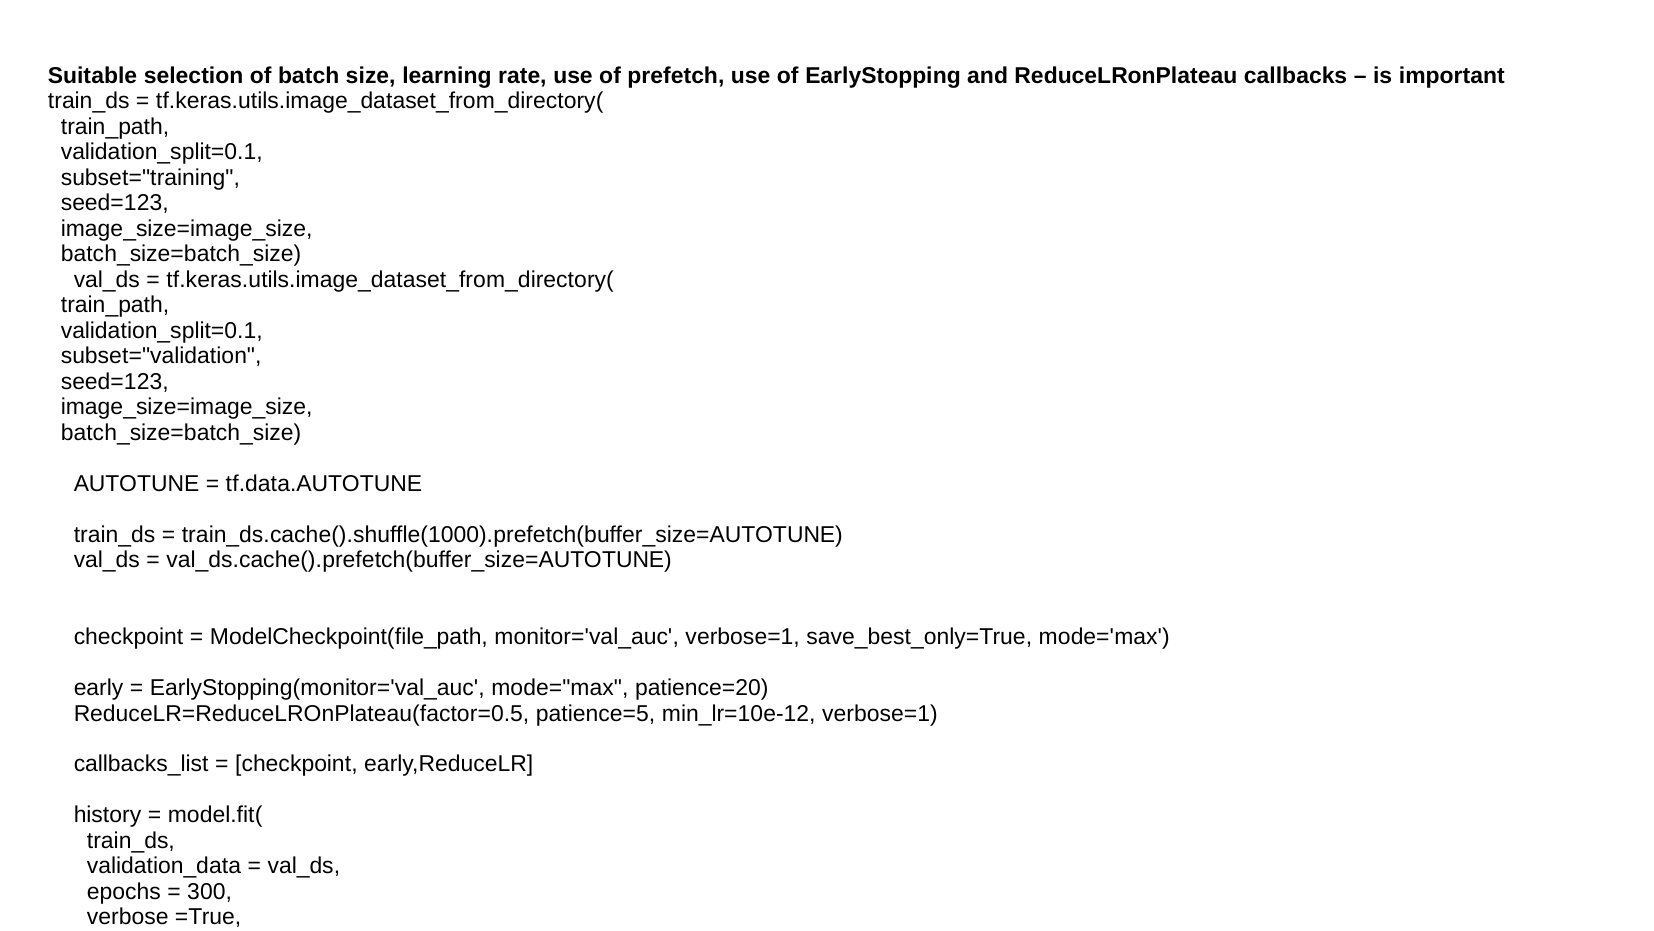

Suitable selection of batch size, learning rate, use of prefetch, use of EarlyStopping and ReduceLRonPlateau callbacks – is important
train_ds = tf.keras.utils.image_dataset_from_directory(
 train_path,
 validation_split=0.1,
 subset="training",
 seed=123,
 image_size=image_size,
 batch_size=batch_size)
 val_ds = tf.keras.utils.image_dataset_from_directory(
 train_path,
 validation_split=0.1,
 subset="validation",
 seed=123,
 image_size=image_size,
 batch_size=batch_size)
 AUTOTUNE = tf.data.AUTOTUNE
 train_ds = train_ds.cache().shuffle(1000).prefetch(buffer_size=AUTOTUNE)
 val_ds = val_ds.cache().prefetch(buffer_size=AUTOTUNE)
 checkpoint = ModelCheckpoint(file_path, monitor='val_auc', verbose=1, save_best_only=True, mode='max')
 early = EarlyStopping(monitor='val_auc', mode="max", patience=20)
 ReduceLR=ReduceLROnPlateau(factor=0.5, patience=5, min_lr=10e-12, verbose=1)
 callbacks_list = [checkpoint, early,ReduceLR]
 history = model.fit(
 train_ds,
 validation_data = val_ds,
 epochs = 300,
 verbose =True,
 callbacks = callbacks_list
 )